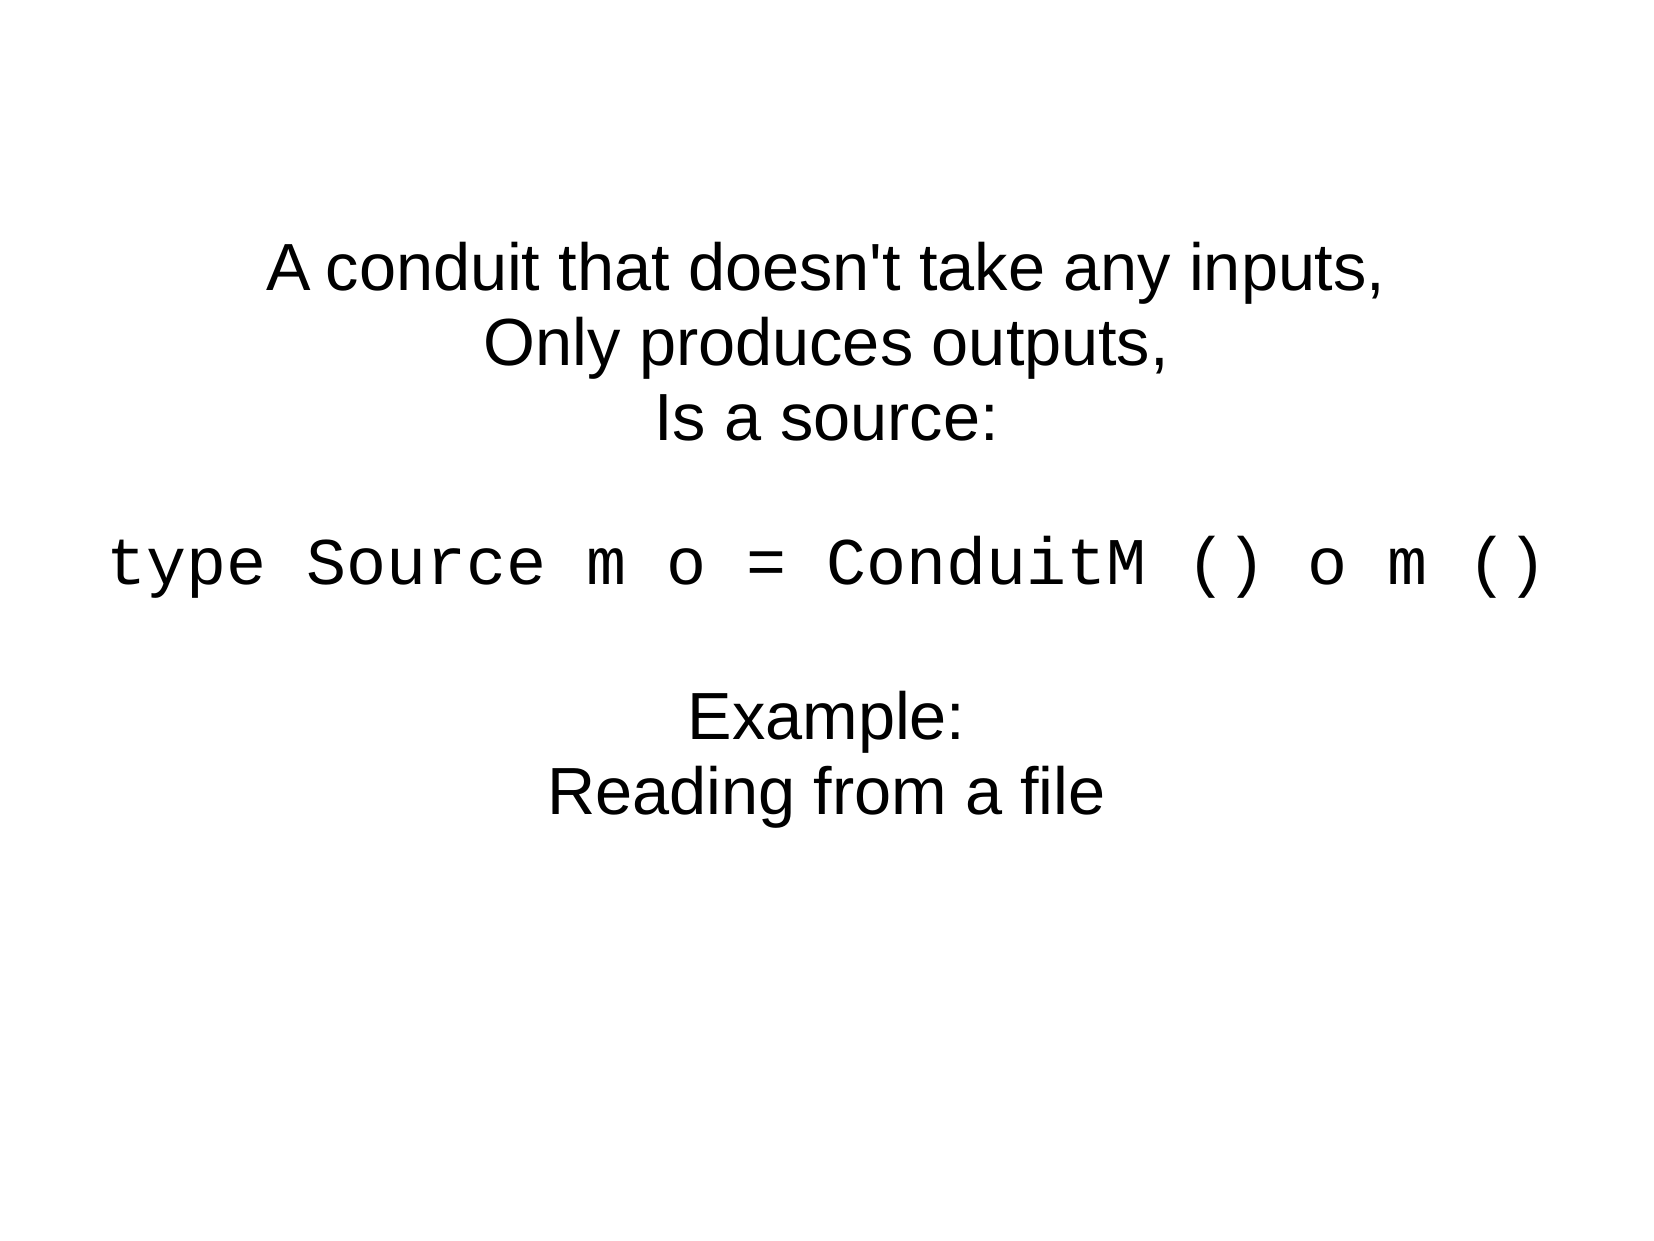

# A conduit that doesn't take any inputs,
Only produces outputs,
Is a source:
type Source m o = ConduitM () o m ()
Example:
Reading from a file